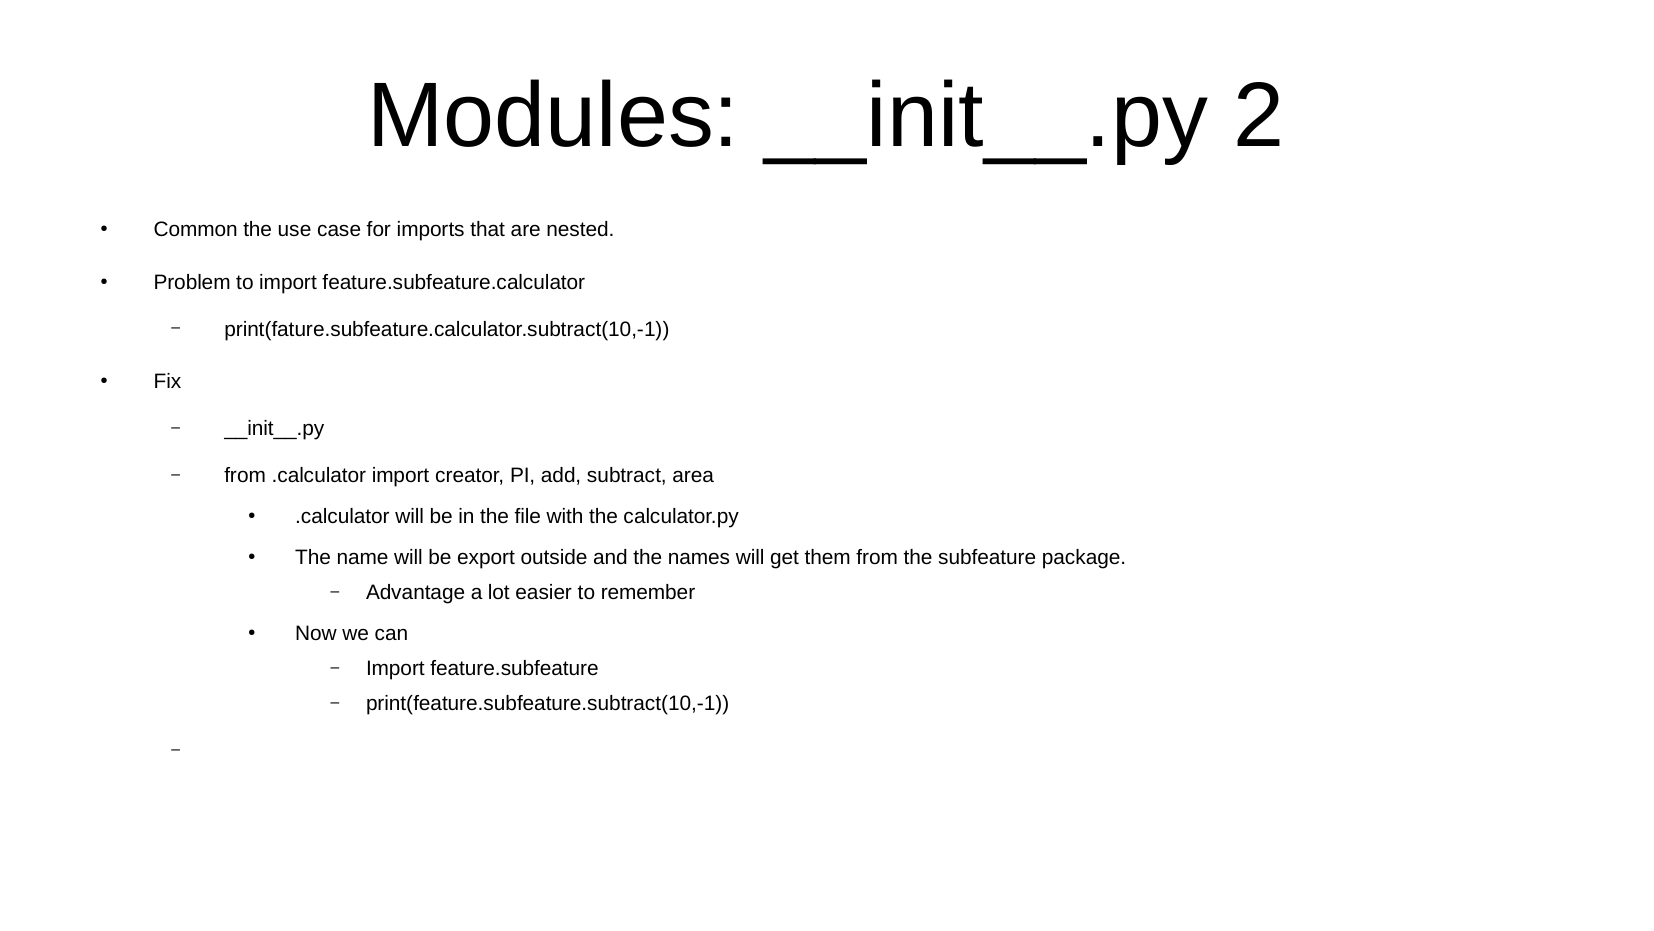

# Modules: __init__.py 2
Common the use case for imports that are nested.
Problem to import feature.subfeature.calculator
print(fature.subfeature.calculator.subtract(10,-1))
Fix
__init__.py
from .calculator import creator, PI, add, subtract, area
.calculator will be in the file with the calculator.py
The name will be export outside and the names will get them from the subfeature package.
Advantage a lot easier to remember
Now we can
Import feature.subfeature
print(feature.subfeature.subtract(10,-1))